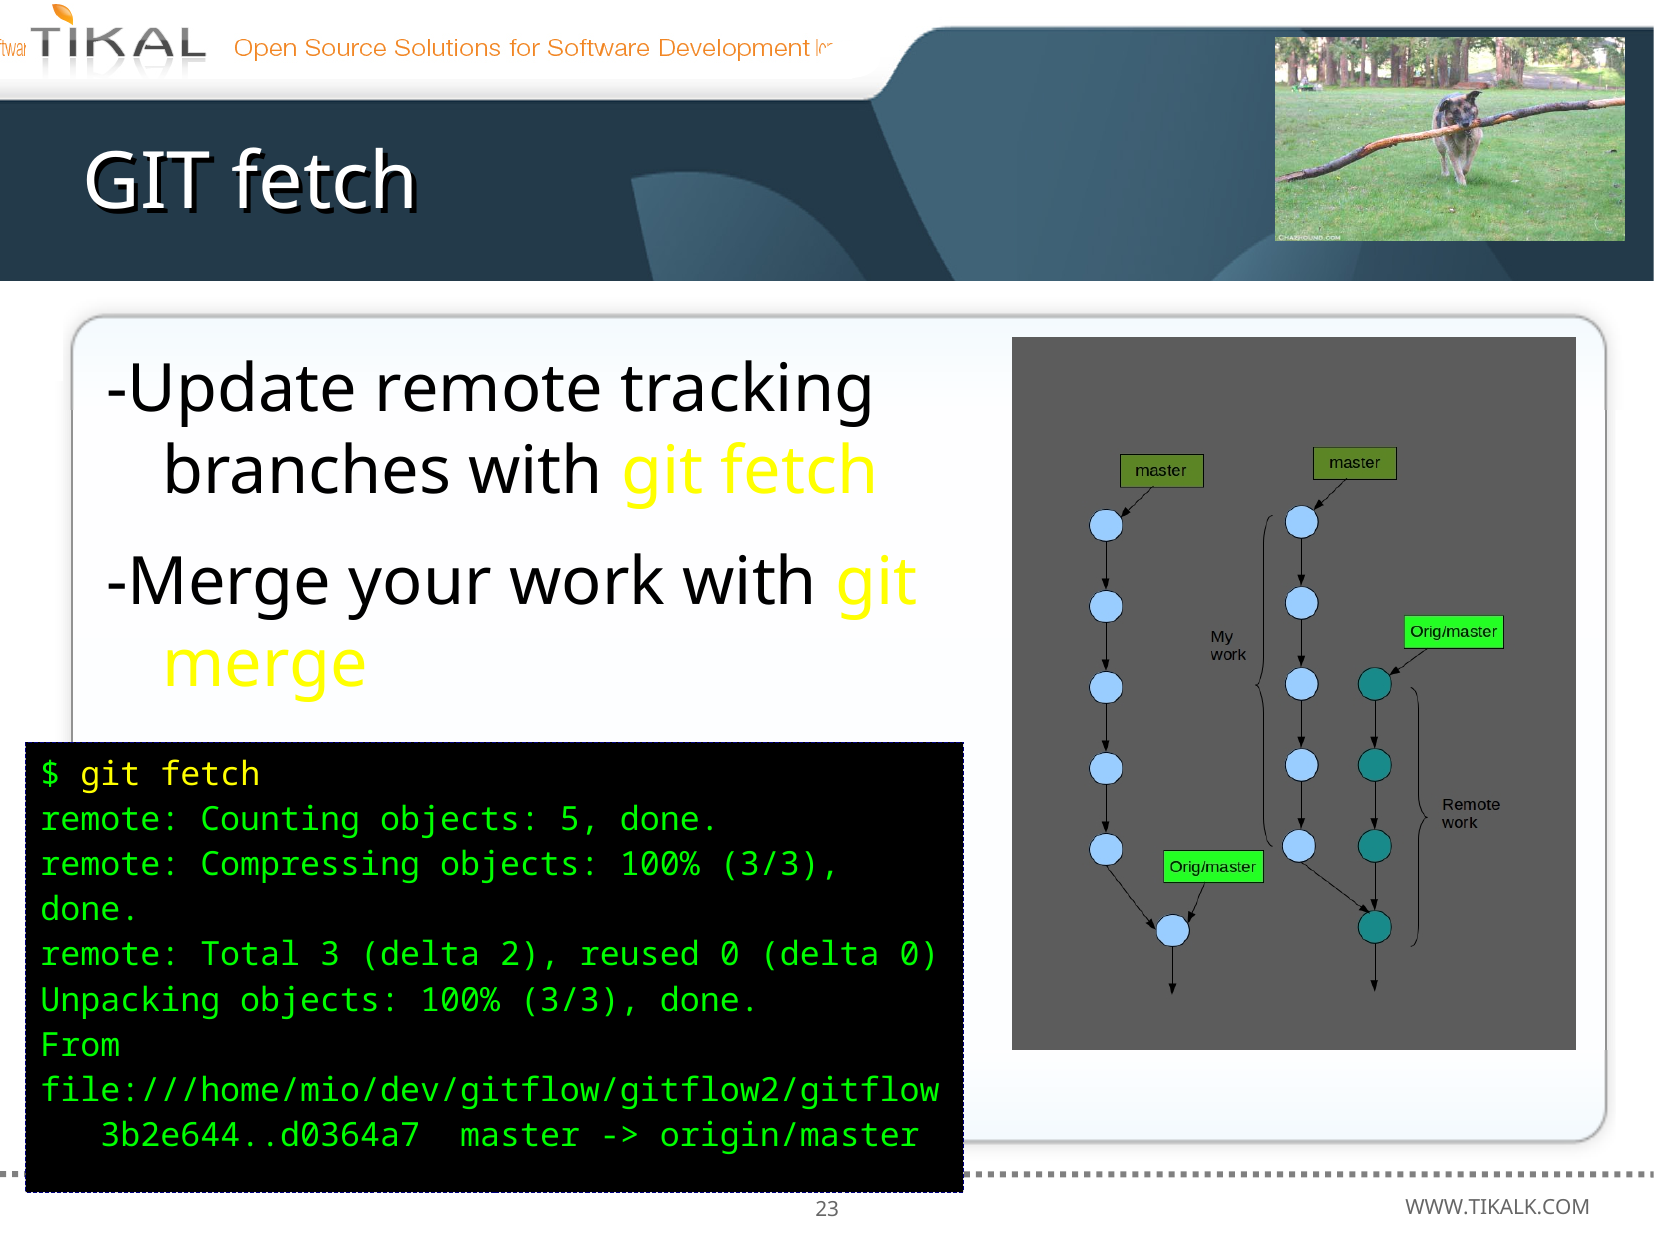

# GIT fetch
-Update remote tracking branches with git fetch
-Merge your work with git merge
$ git fetch
remote: Counting objects: 5, done.
remote: Compressing objects: 100% (3/3), done.
remote: Total 3 (delta 2), reused 0 (delta 0)
Unpacking objects: 100% (3/3), done.
From file:///home/mio/dev/gitflow/gitflow2/gitflow
 3b2e644..d0364a7 master -> origin/master